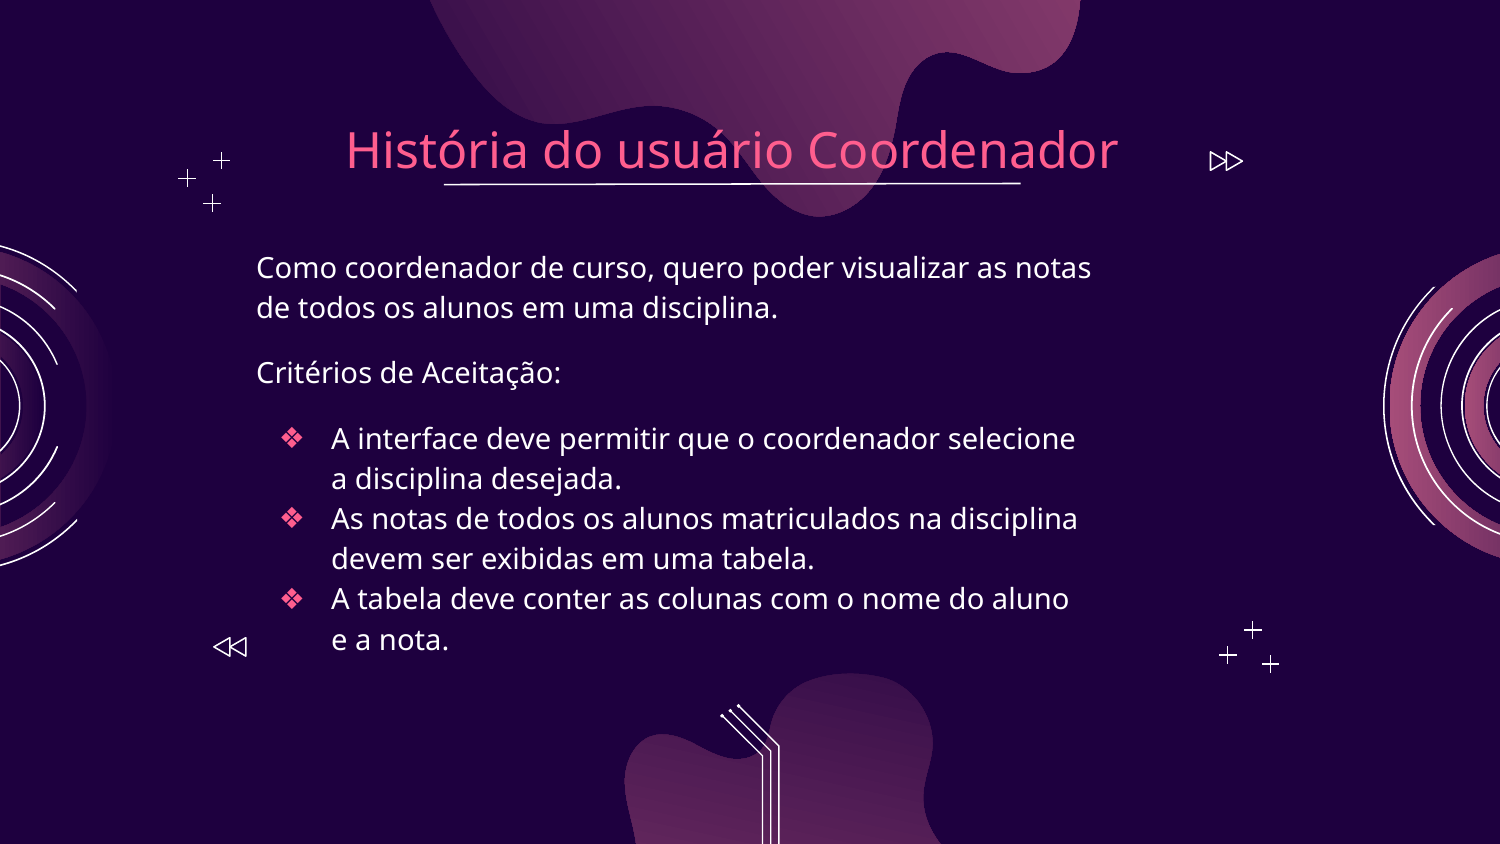

# História do usuário Coordenador
Como coordenador de curso, quero poder visualizar as notas de todos os alunos em uma disciplina.
Critérios de Aceitação:
A interface deve permitir que o coordenador selecione a disciplina desejada.
As notas de todos os alunos matriculados na disciplina devem ser exibidas em uma tabela.
A tabela deve conter as colunas com o nome do aluno e a nota.